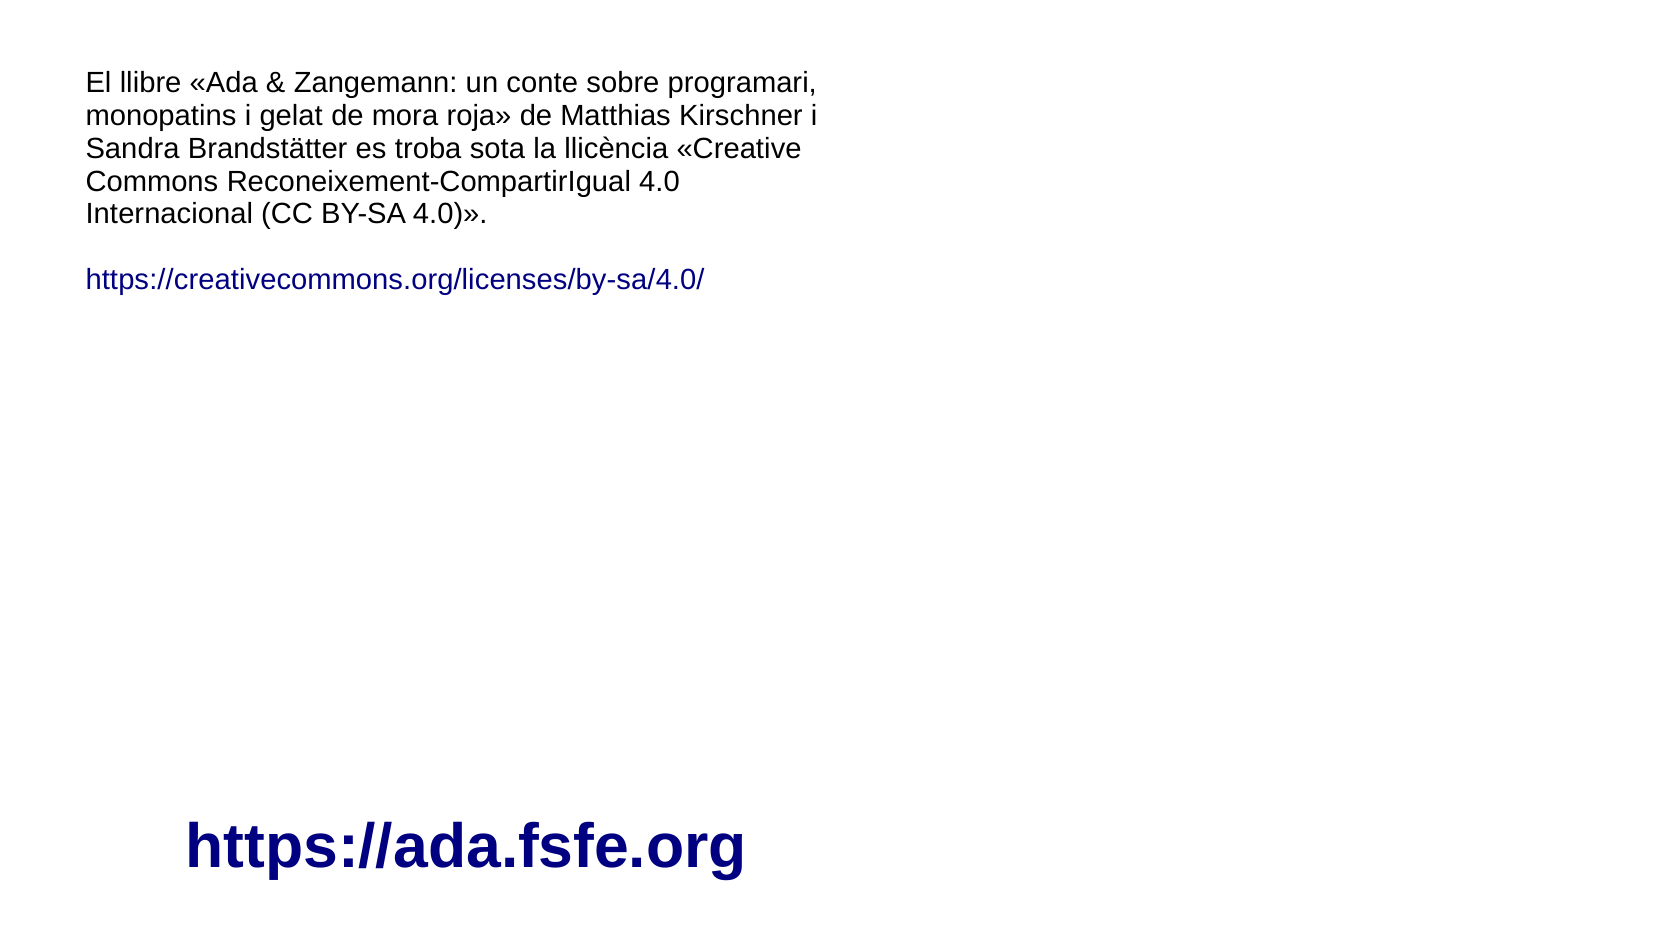

El llibre «Ada & Zangemann: un conte sobre programari, monopatins i gelat de mora roja» de Matthias Kirschner i Sandra Brandstätter es troba sota la llicència «Creative Commons Reconeixement-CompartirIgual 4.0 Internacional (CC BY-SA 4.0)».
https://creativecommons.org/licenses/by-sa/4.0/
https://ada.fsfe.org